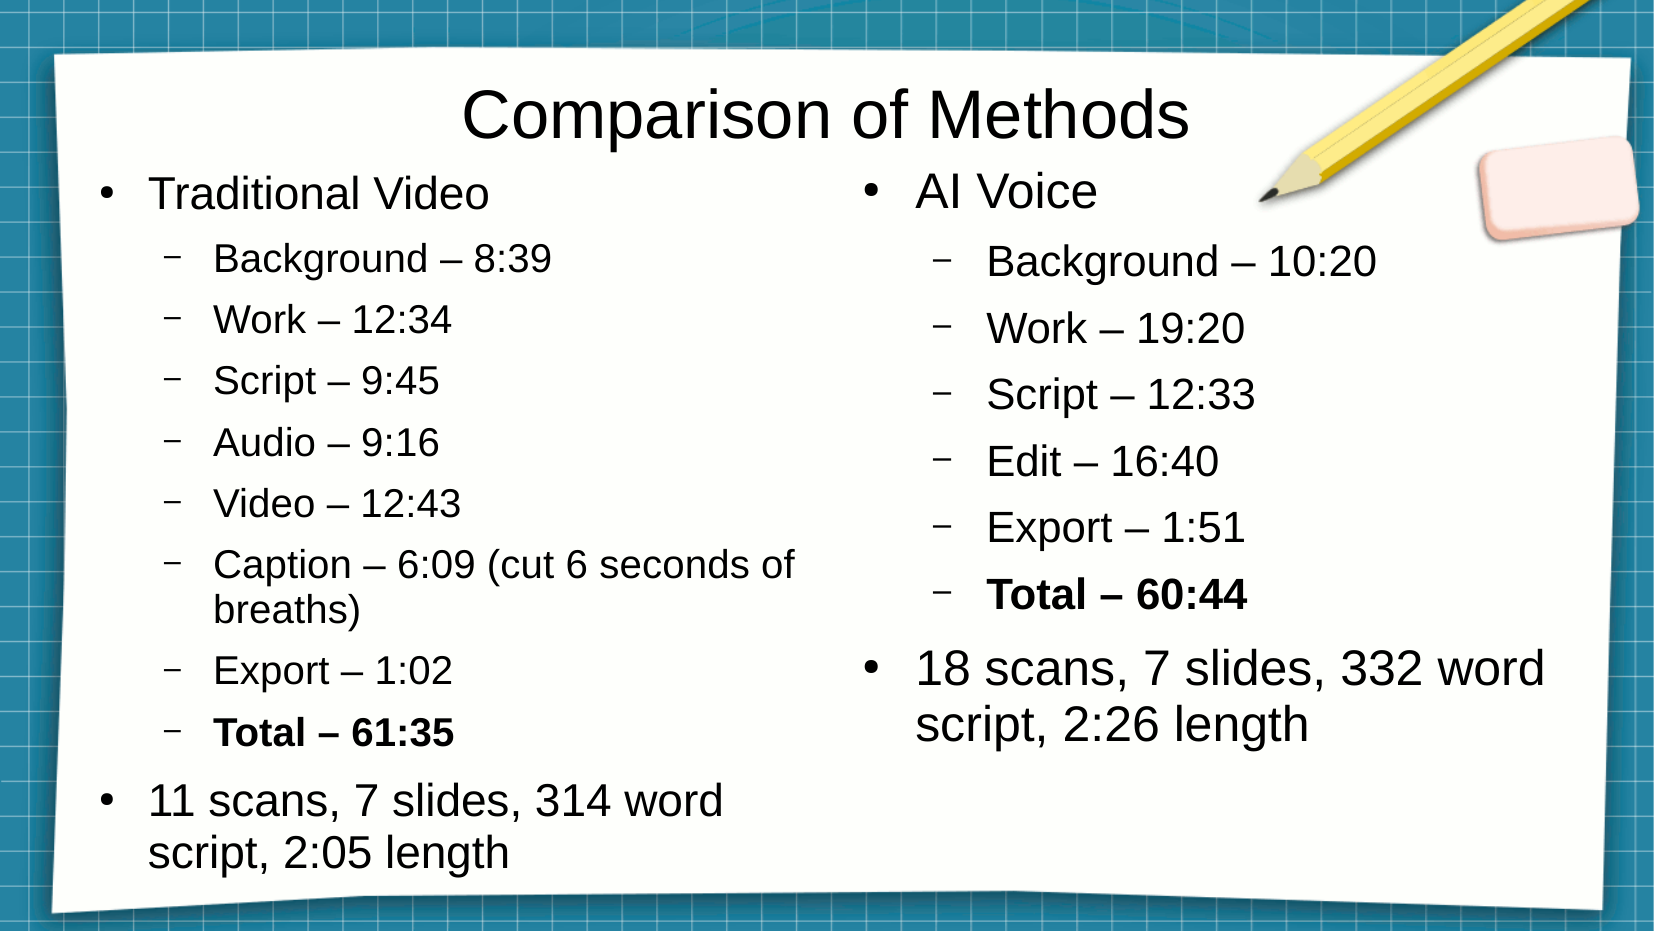

# Comparison of Methods
AI Voice
Background – 10:20
Work – 19:20
Script – 12:33
Edit – 16:40
Export – 1:51
Total – 60:44
18 scans, 7 slides, 332 word script, 2:26 length
Traditional Video
Background – 8:39
Work – 12:34
Script – 9:45
Audio – 9:16
Video – 12:43
Caption – 6:09 (cut 6 seconds of breaths)
Export – 1:02
Total – 61:35
11 scans, 7 slides, 314 word script, 2:05 length